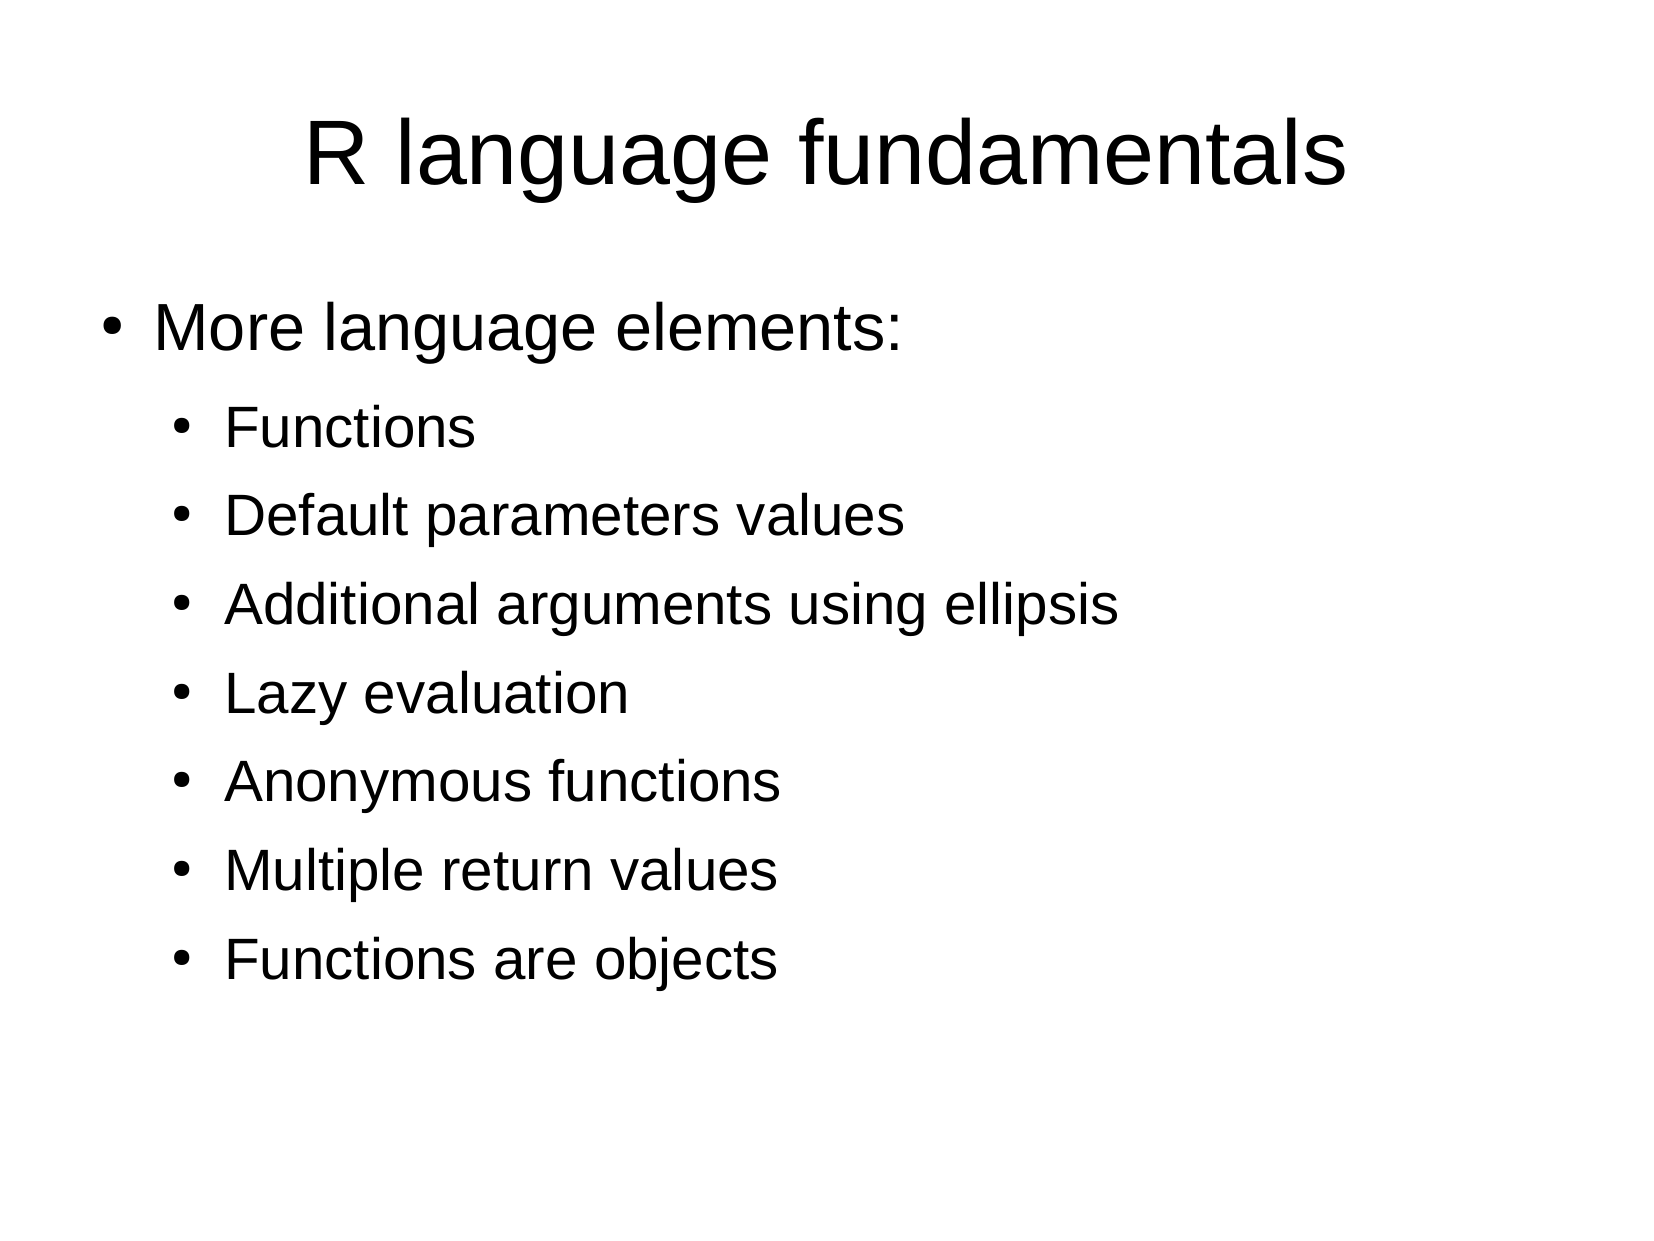

# R language fundamentals
More language elements:
Functions
Default parameters values
Additional arguments using ellipsis
Lazy evaluation
Anonymous functions
Multiple return values
Functions are objects